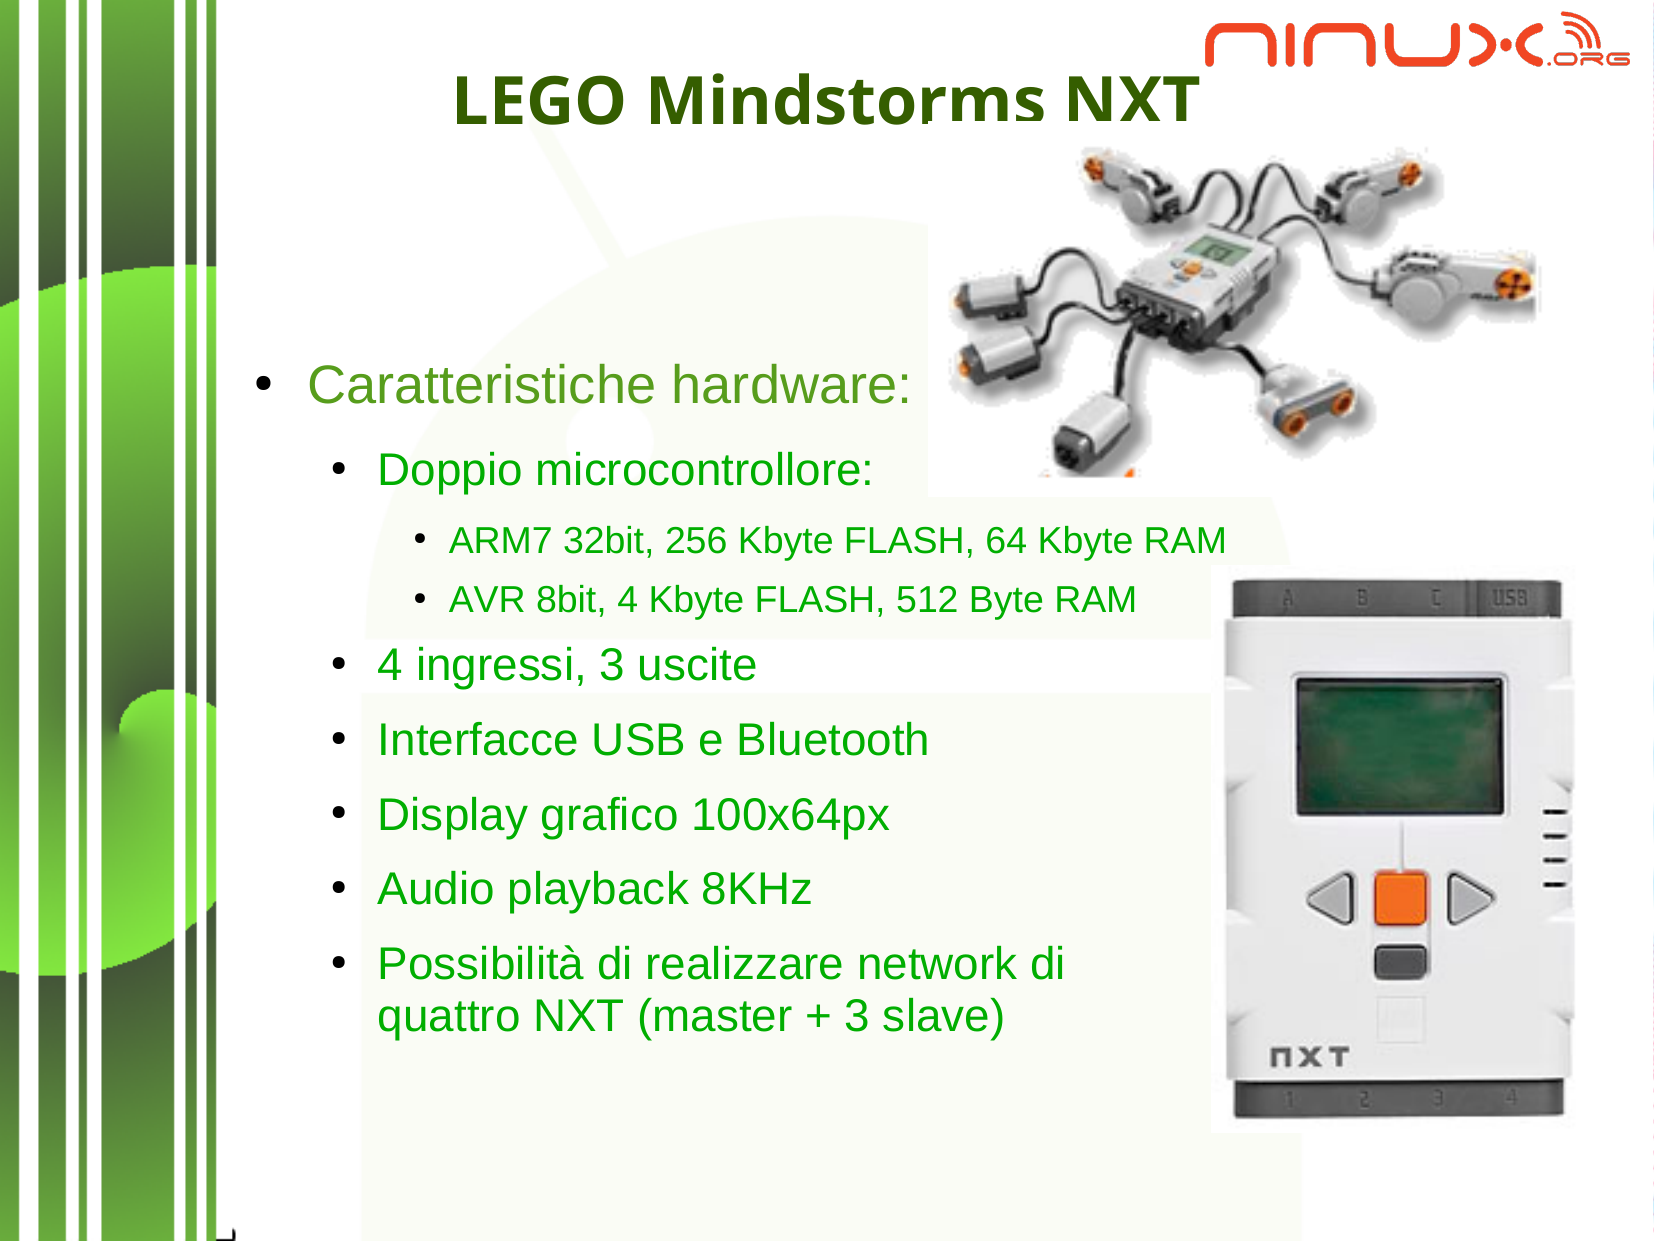

# LEGO Mindstorms NXT
Caratteristiche hardware:
Doppio microcontrollore:
ARM7 32bit, 256 Kbyte FLASH, 64 Kbyte RAM
AVR 8bit, 4 Kbyte FLASH, 512 Byte RAM
4 ingressi, 3 uscite
Interfacce USB e Bluetooth
Display grafico 100x64px
Audio playback 8KHz
Possibilità di realizzare network di
quattro NXT (master + 3 slave)